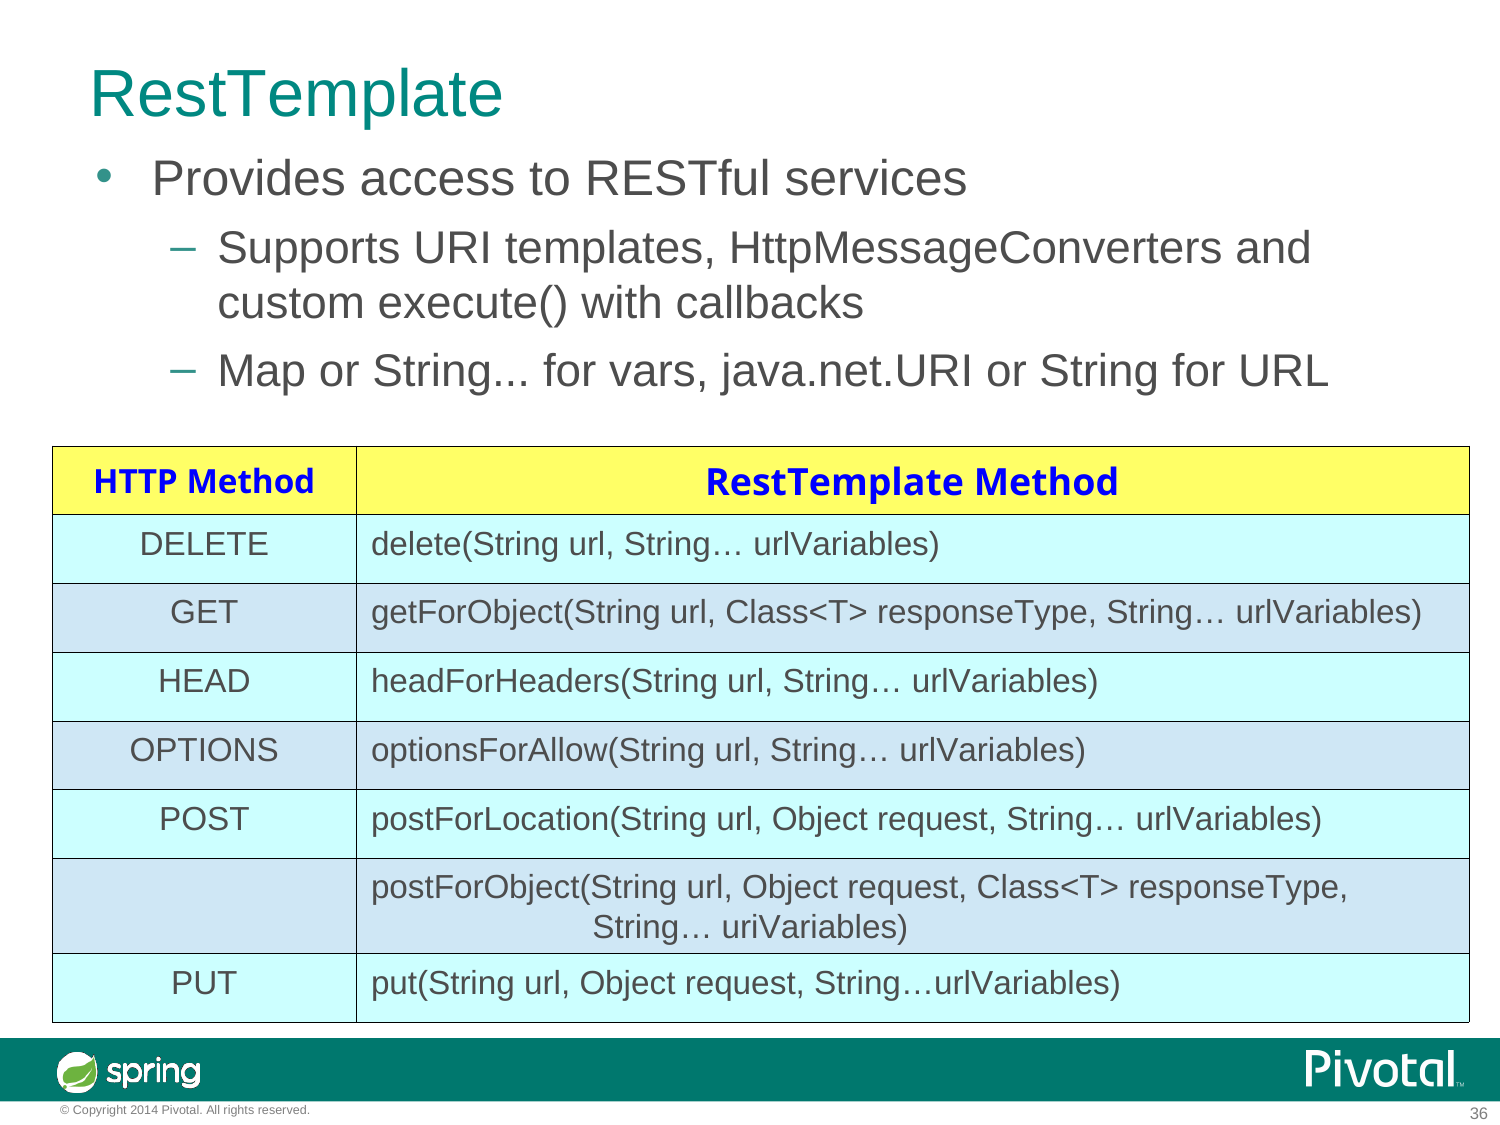

RestTemplate
# Provides access to RESTful services
Supports URI templates, HttpMessageConverters and custom execute() with callbacks
Map or String... for vars, java.net.URI or String for URL
| HTTP Method | RestTemplate Method |
| --- | --- |
| DELETE | delete(String url, String… urlVariables) |
| GET | getForObject(String url, Class<T> responseType, String… urlVariables) |
| HEAD | headForHeaders(String url, String… urlVariables) |
| OPTIONS | optionsForAllow(String url, String… urlVariables) |
| POST | postForLocation(String url, Object request, String… urlVariables) |
| | postForObject(String url, Object request, Class<T> responseType, String… uriVariables) |
| PUT | put(String url, Object request, String…urlVariables) |